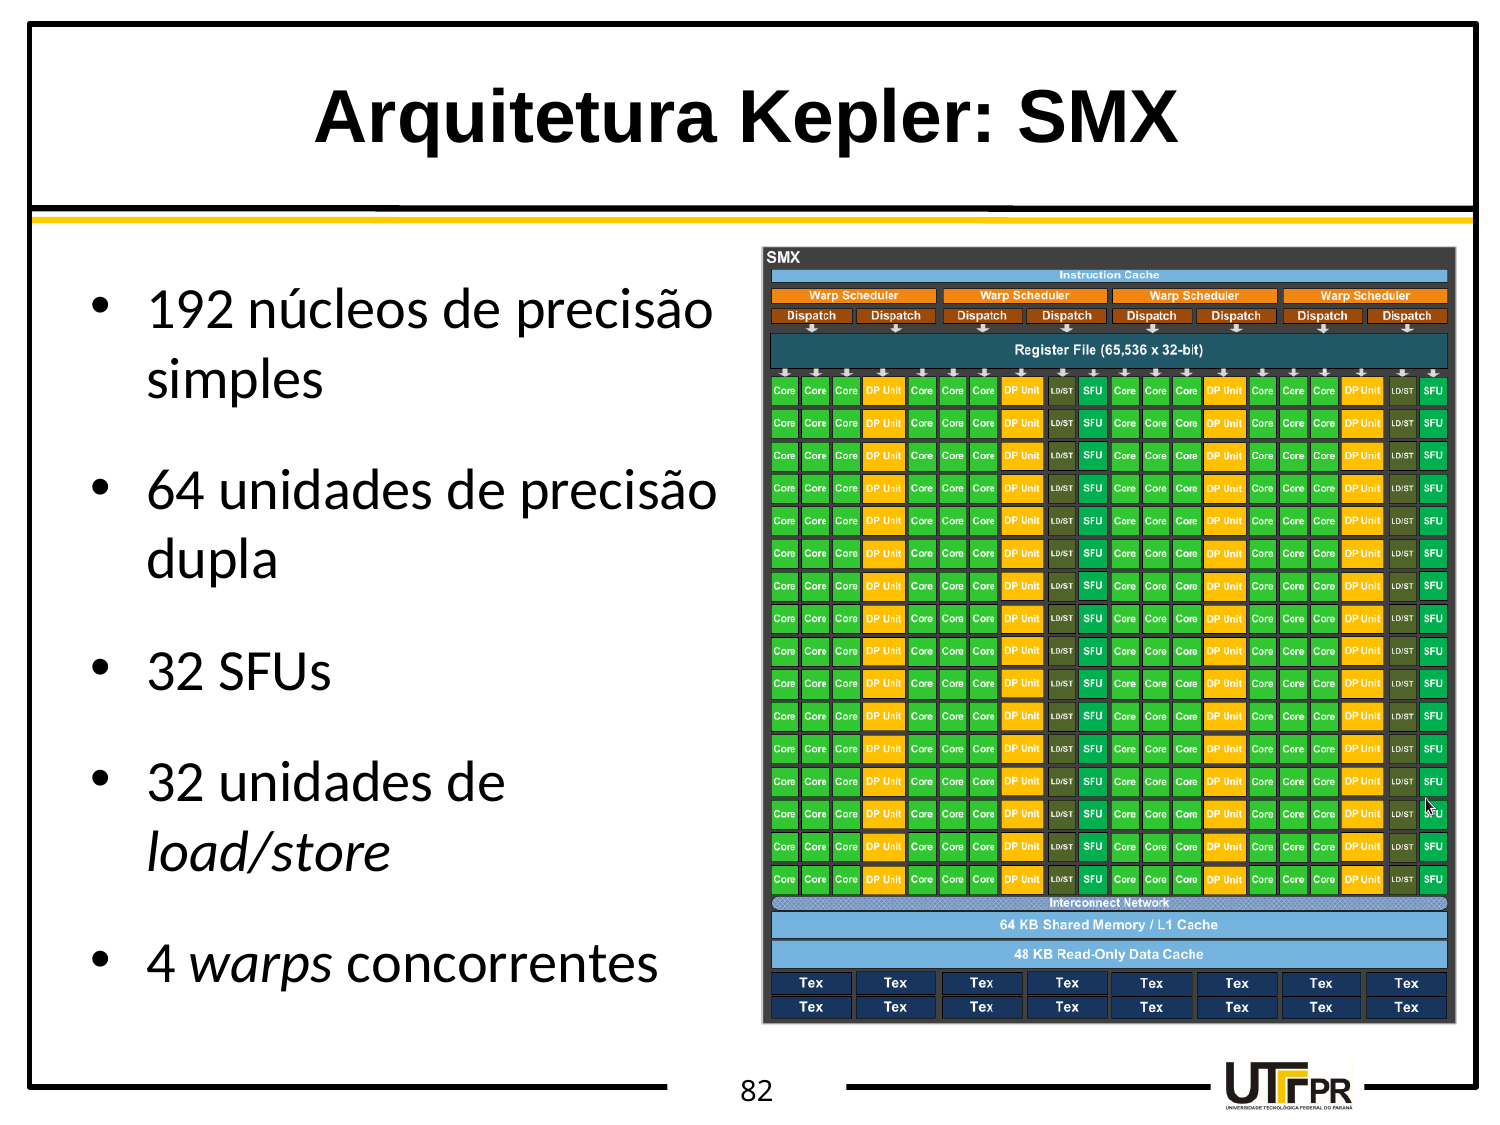

Arquitetura Kepler: SMX
# 192 núcleos de precisão simples
64 unidades de precisão dupla
32 SFUs
32 unidades de load/store
4 warps concorrentes